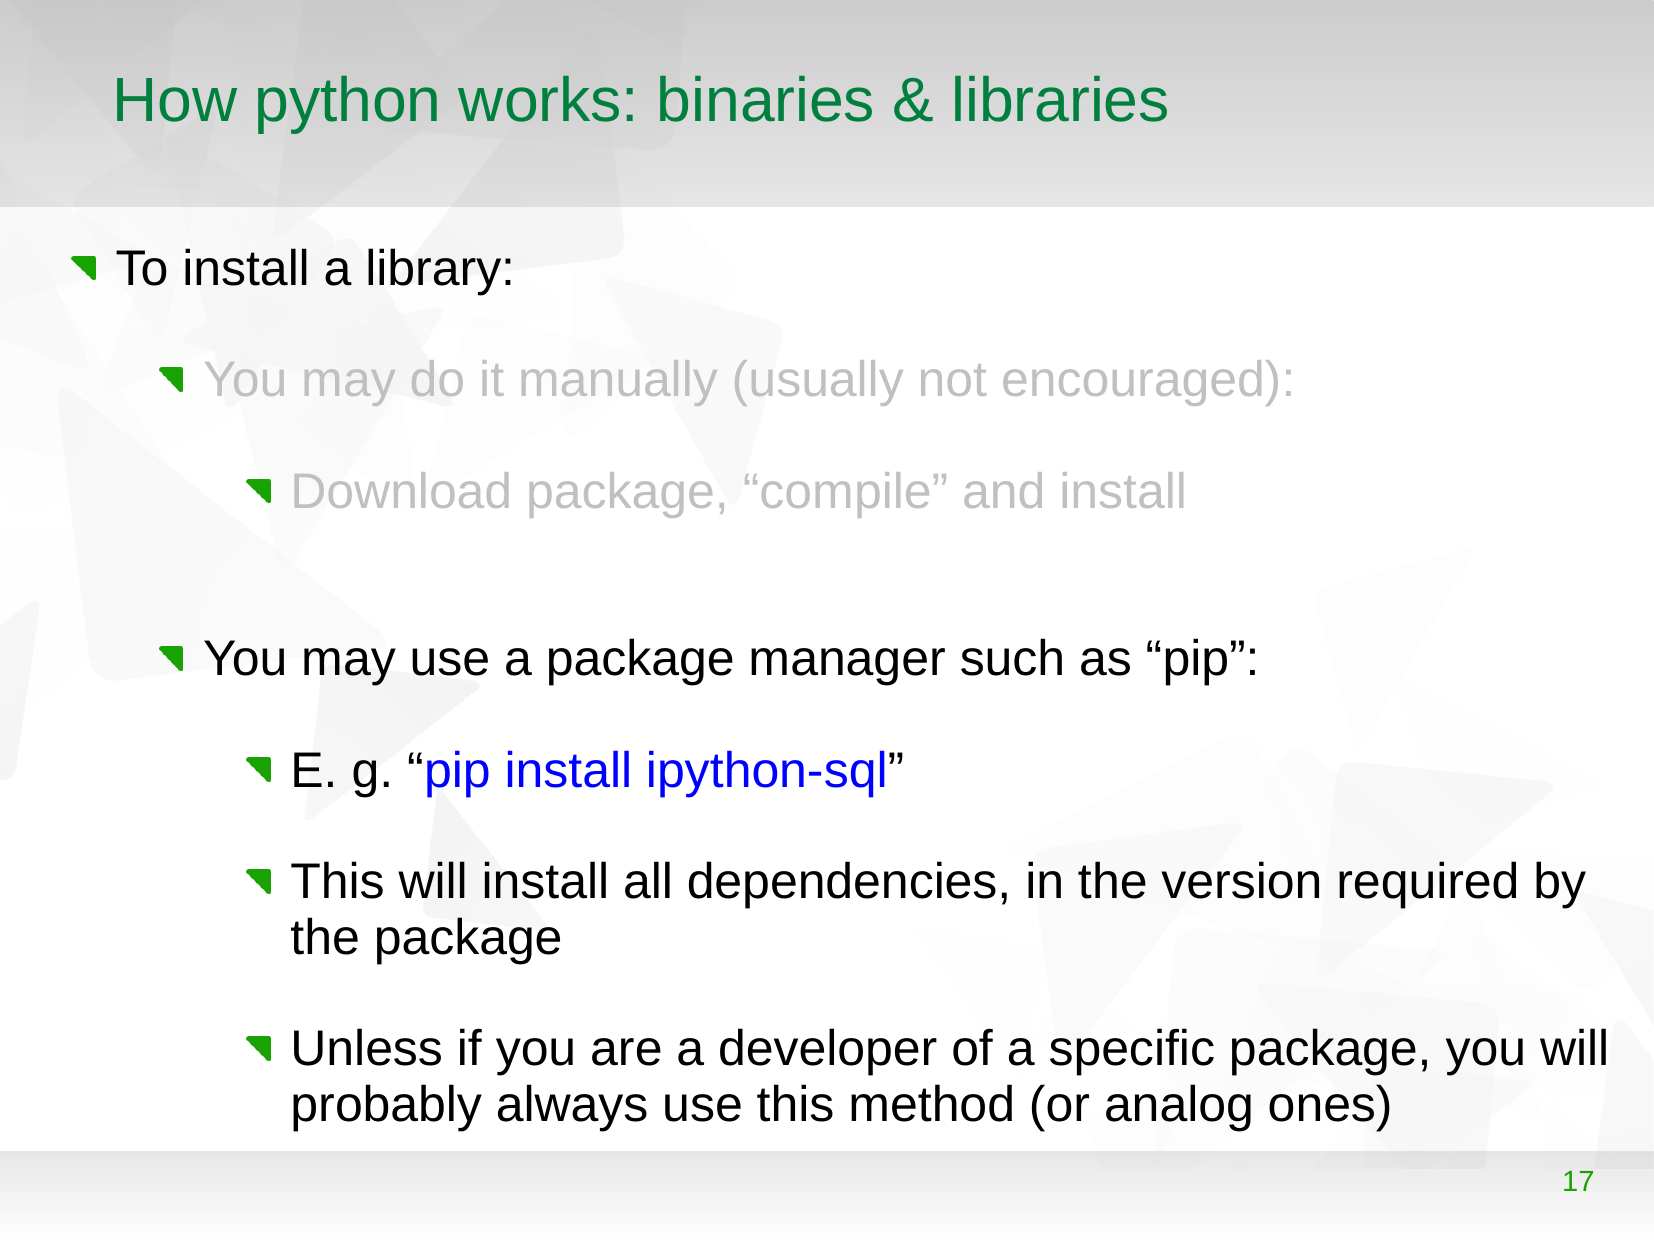

How python works: binaries & libraries
To install a library:
You may do it manually (usually not encouraged):
Download package, “compile” and install
You may use a package manager such as “pip”:
E. g. “pip install ipython-sql”
This will install all dependencies, in the version required by the package
Unless if you are a developer of a specific package, you will probably always use this method (or analog ones)
17